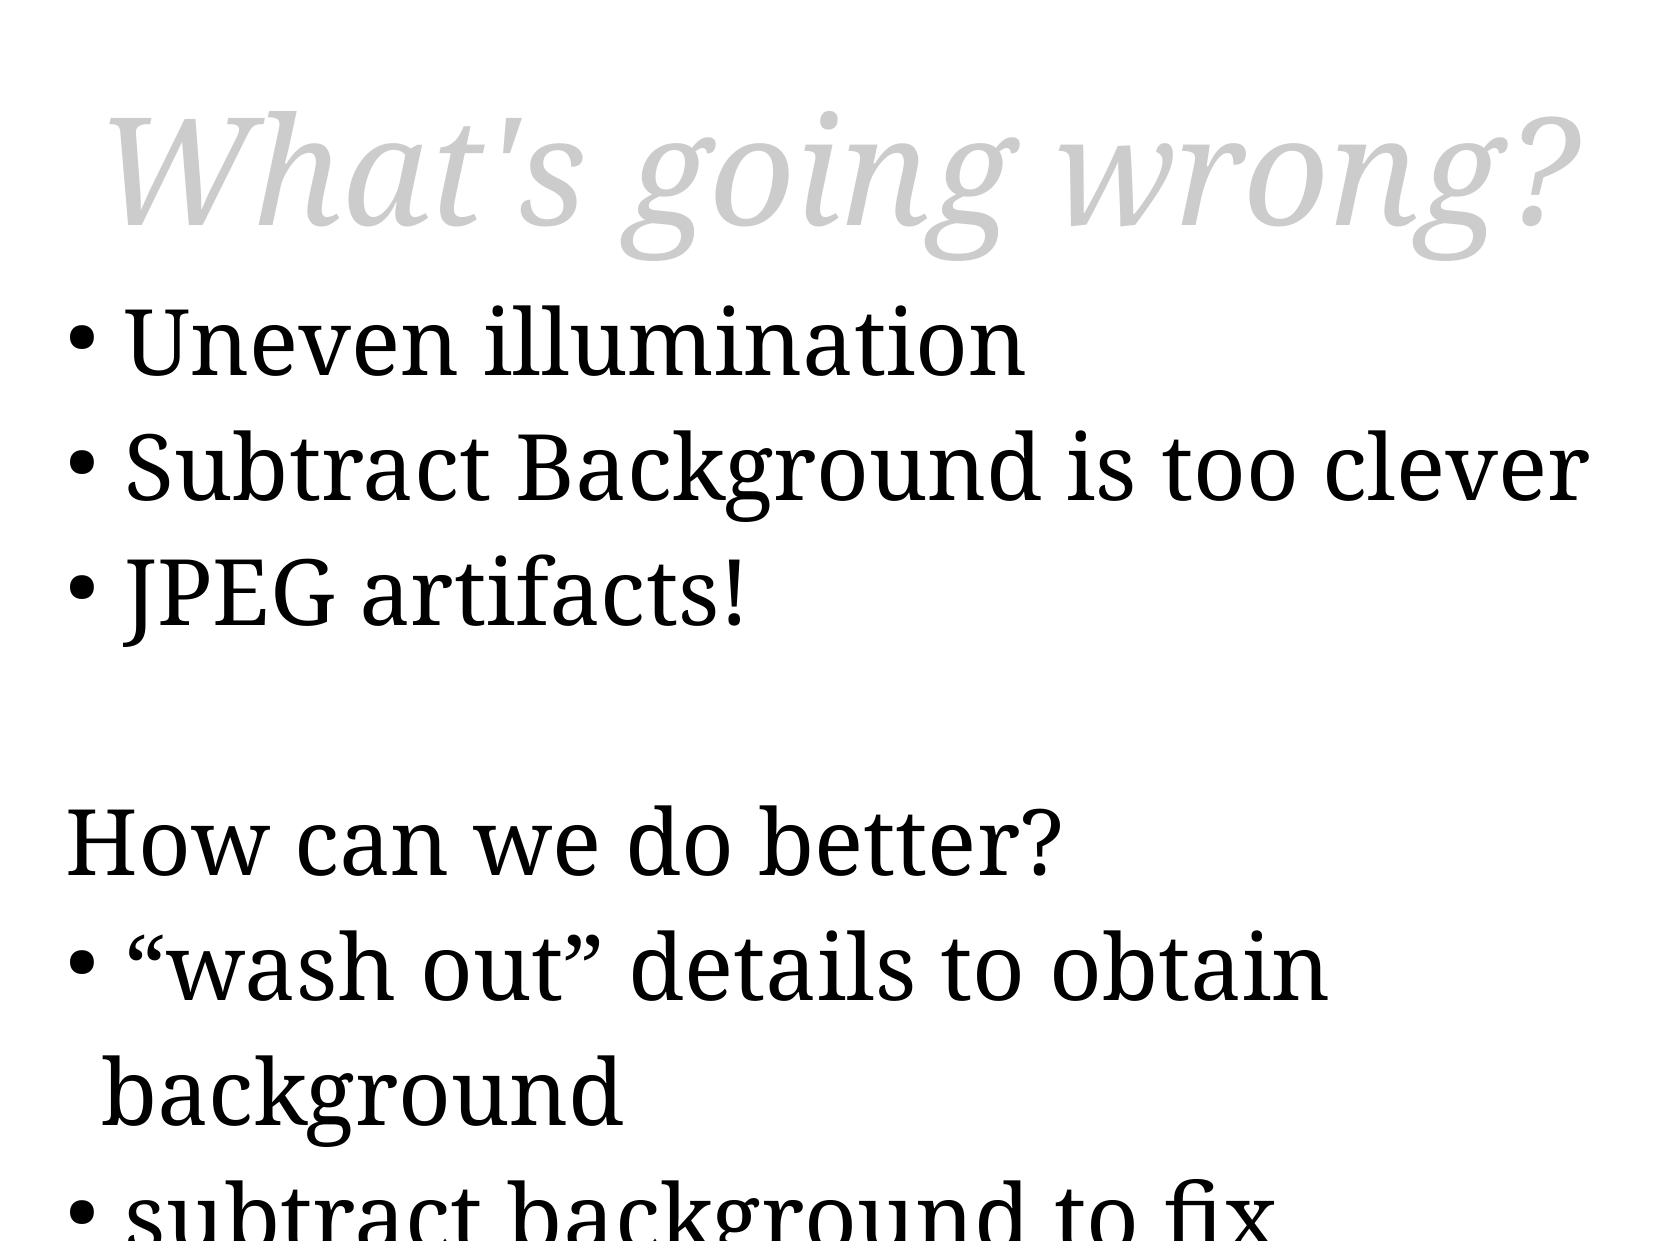

What's going wrong?
 Uneven illumination
 Subtract Background is too clever
 JPEG artifacts!
How can we do better?
 “wash out” details to obtain background
 subtract background to fix illumination